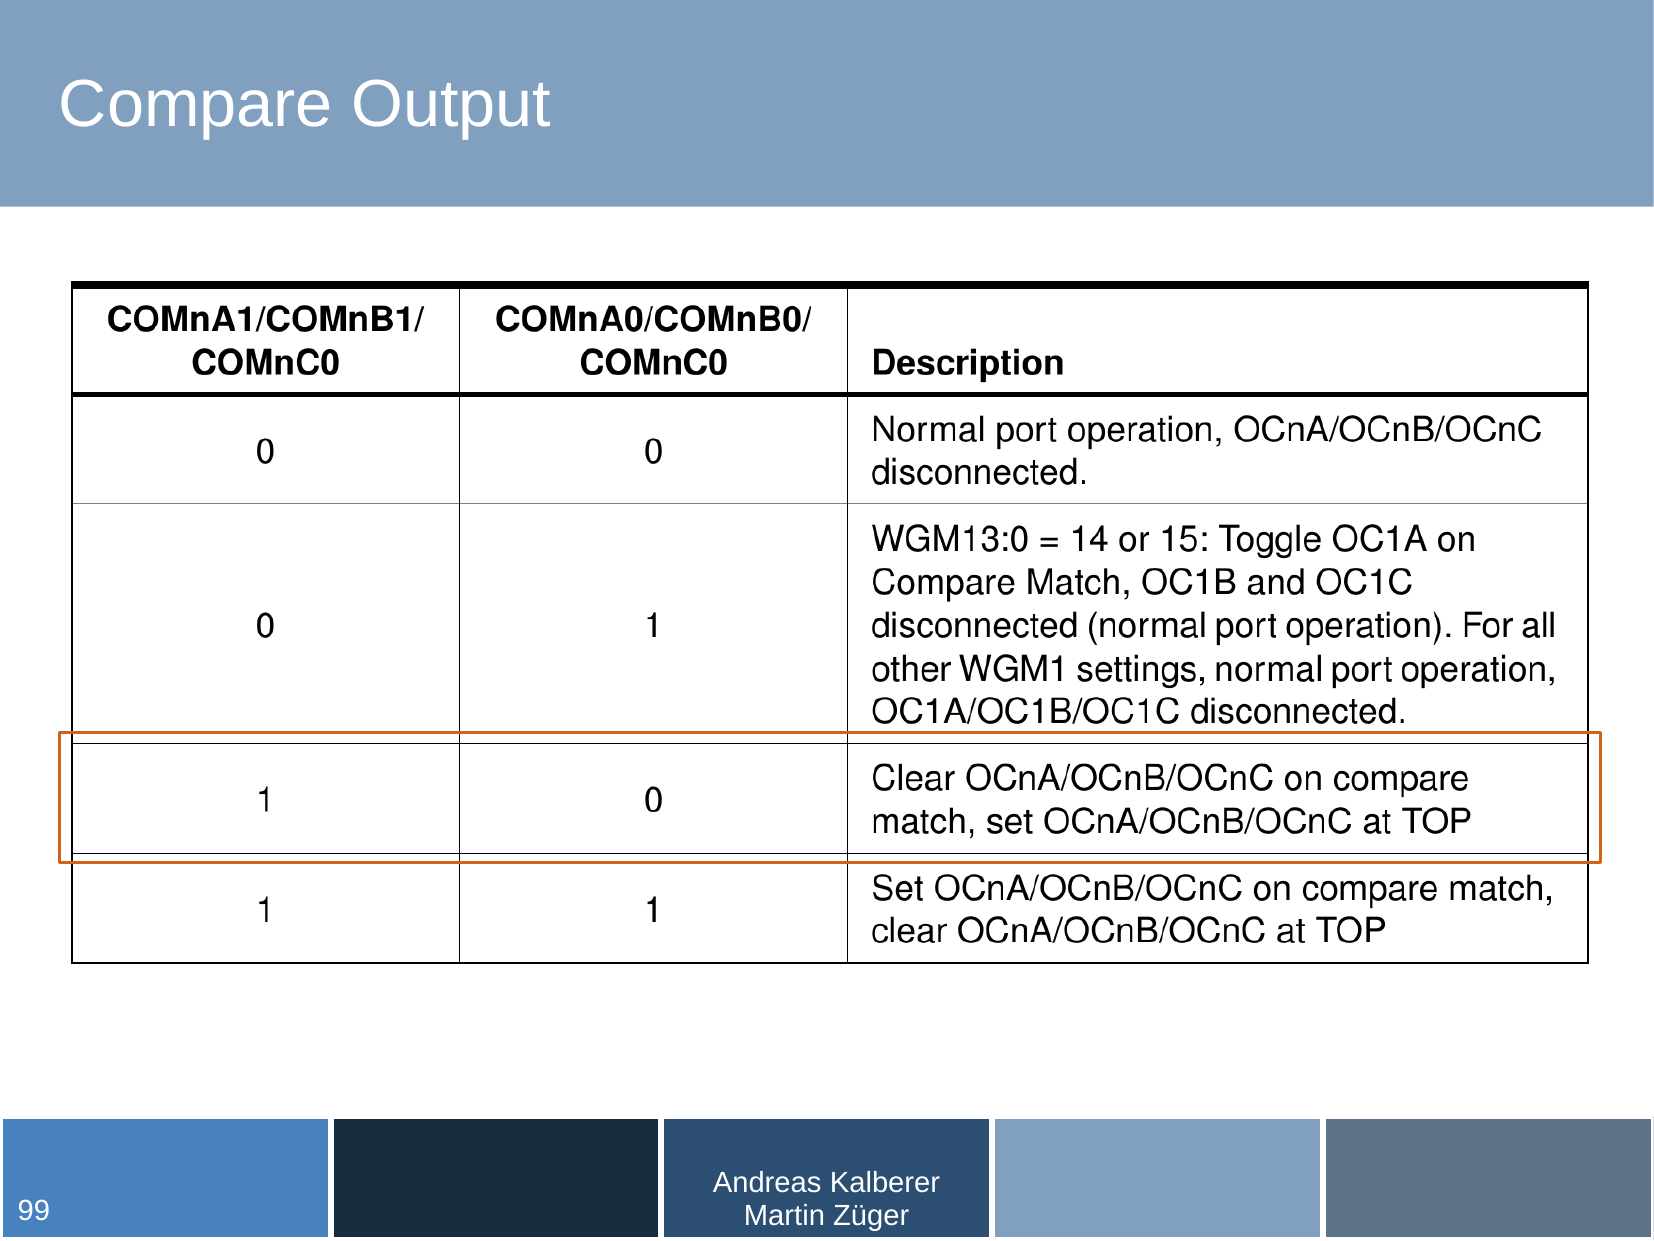

# Compare Output
LibreOffice Productivity Suite
99